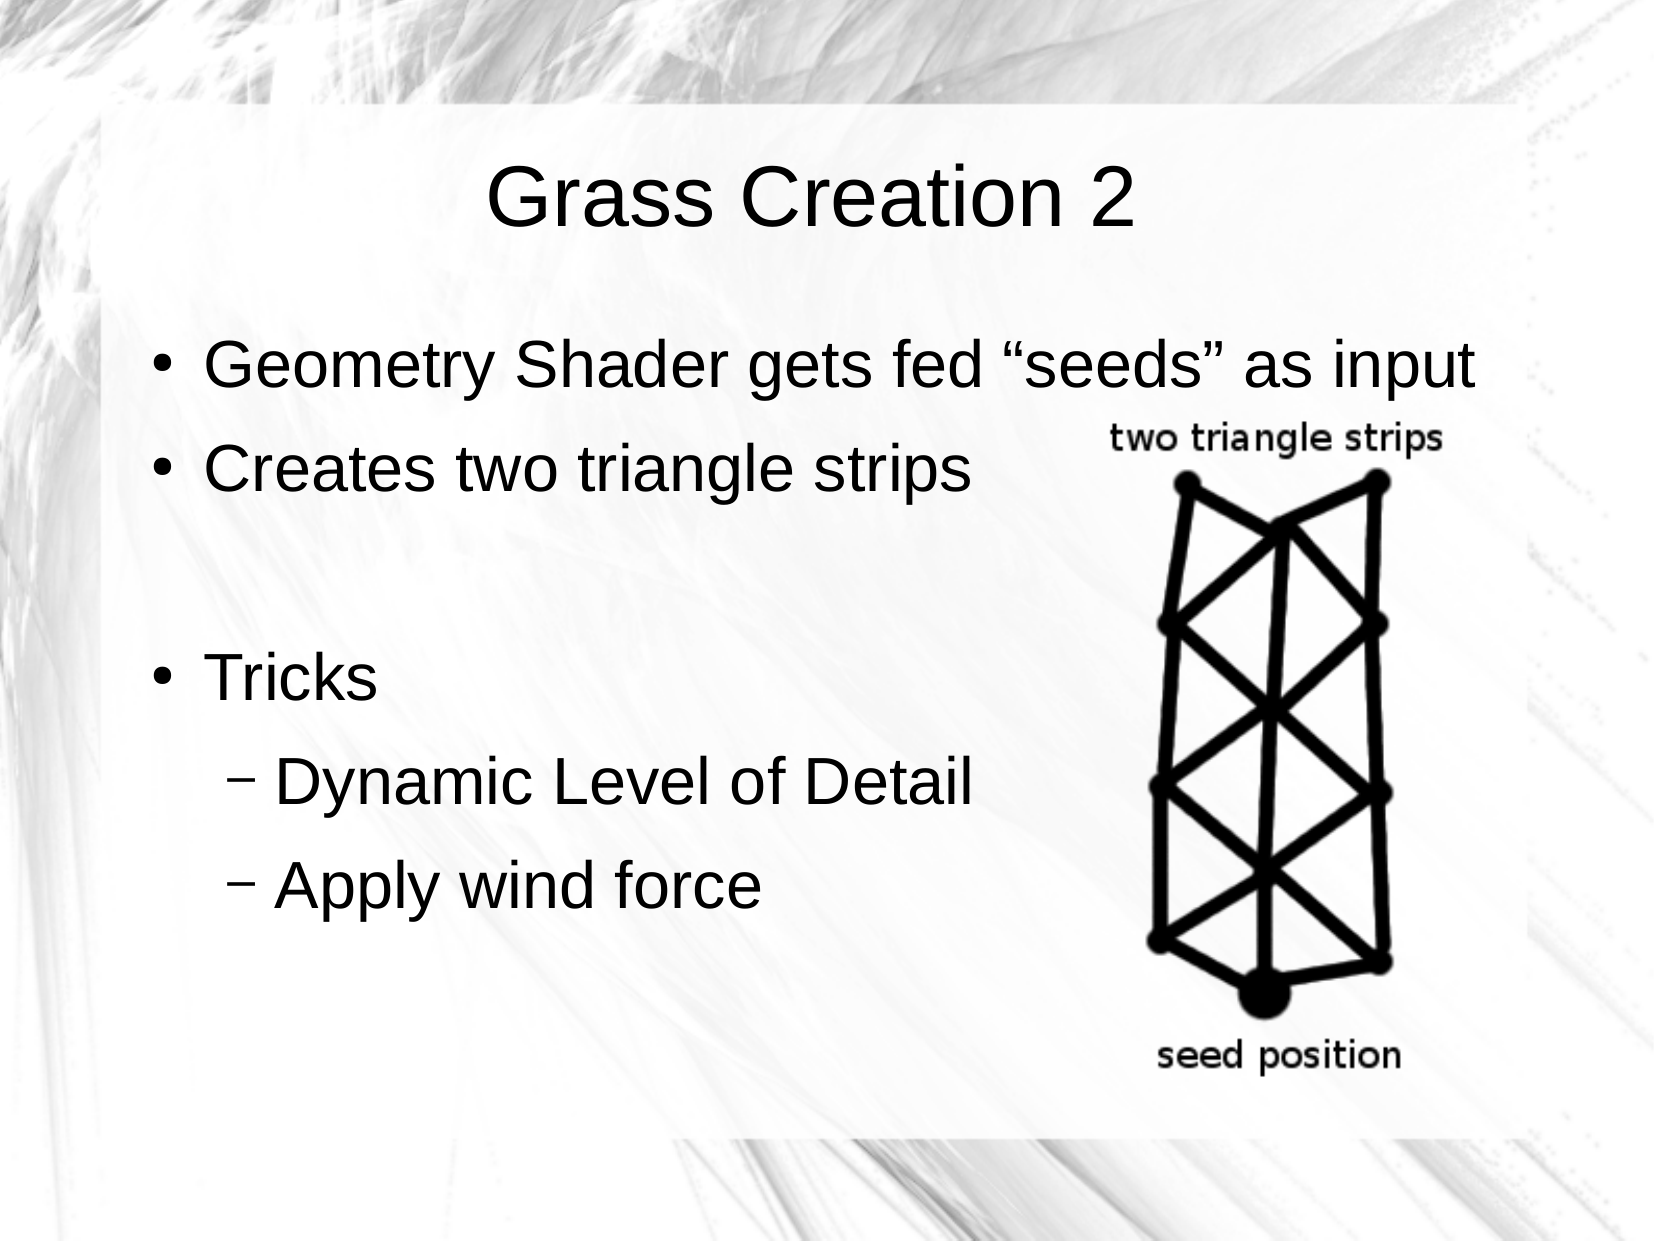

Grass Creation 2
Geometry Shader gets fed “seeds” as input
Creates two triangle strips
Tricks
Dynamic Level of Detail
Apply wind force